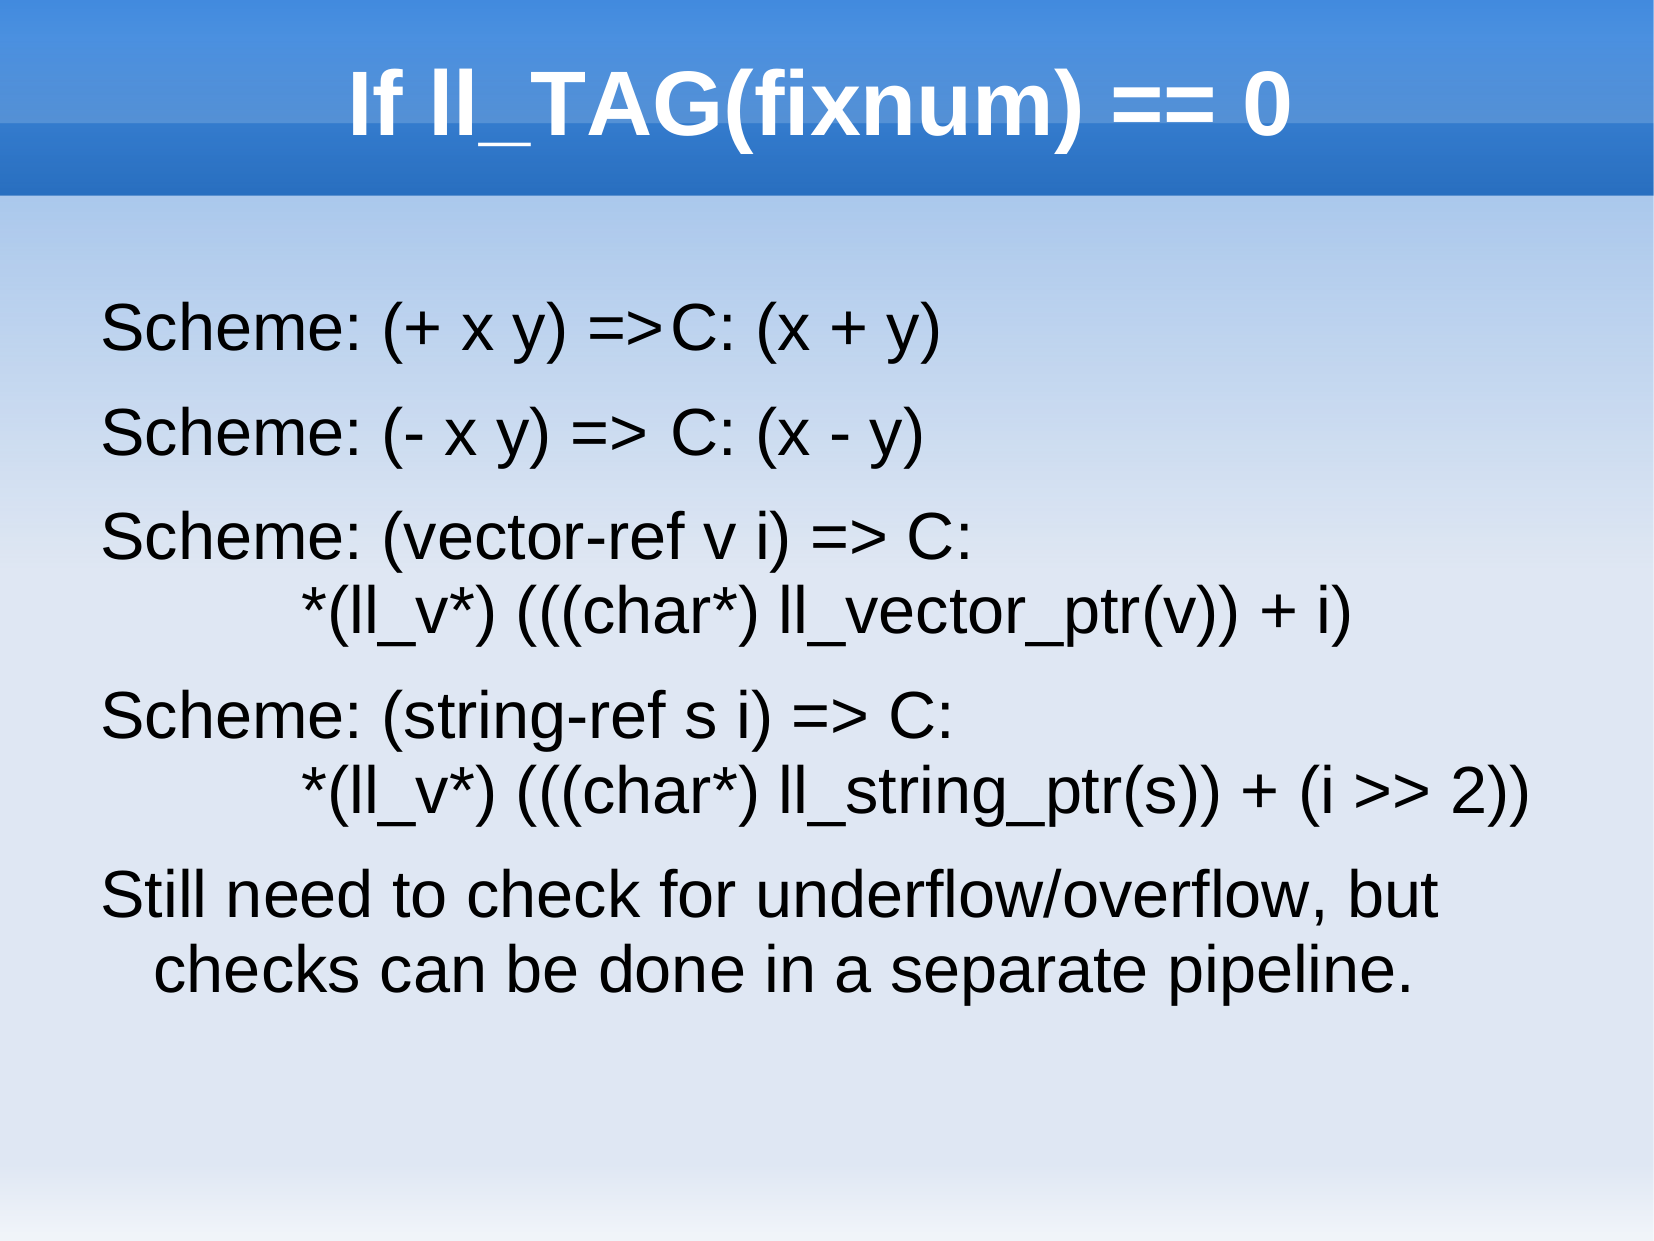

# If ll_TAG(fixnum) == 0
Scheme: (+ x y) =>	C: (x + y)
Scheme: (- x y) =>	C: (x - y)
Scheme: (vector-ref v i) => C:
	 	*(ll_v*) (((char*) ll_vector_ptr(v)) + i)
Scheme: (string-ref s i) => C:
	 	*(ll_v*) (((char*) ll_string_ptr(s)) + (i >> 2))
Still need to check for underflow/overflow, but checks can be done in a separate pipeline.